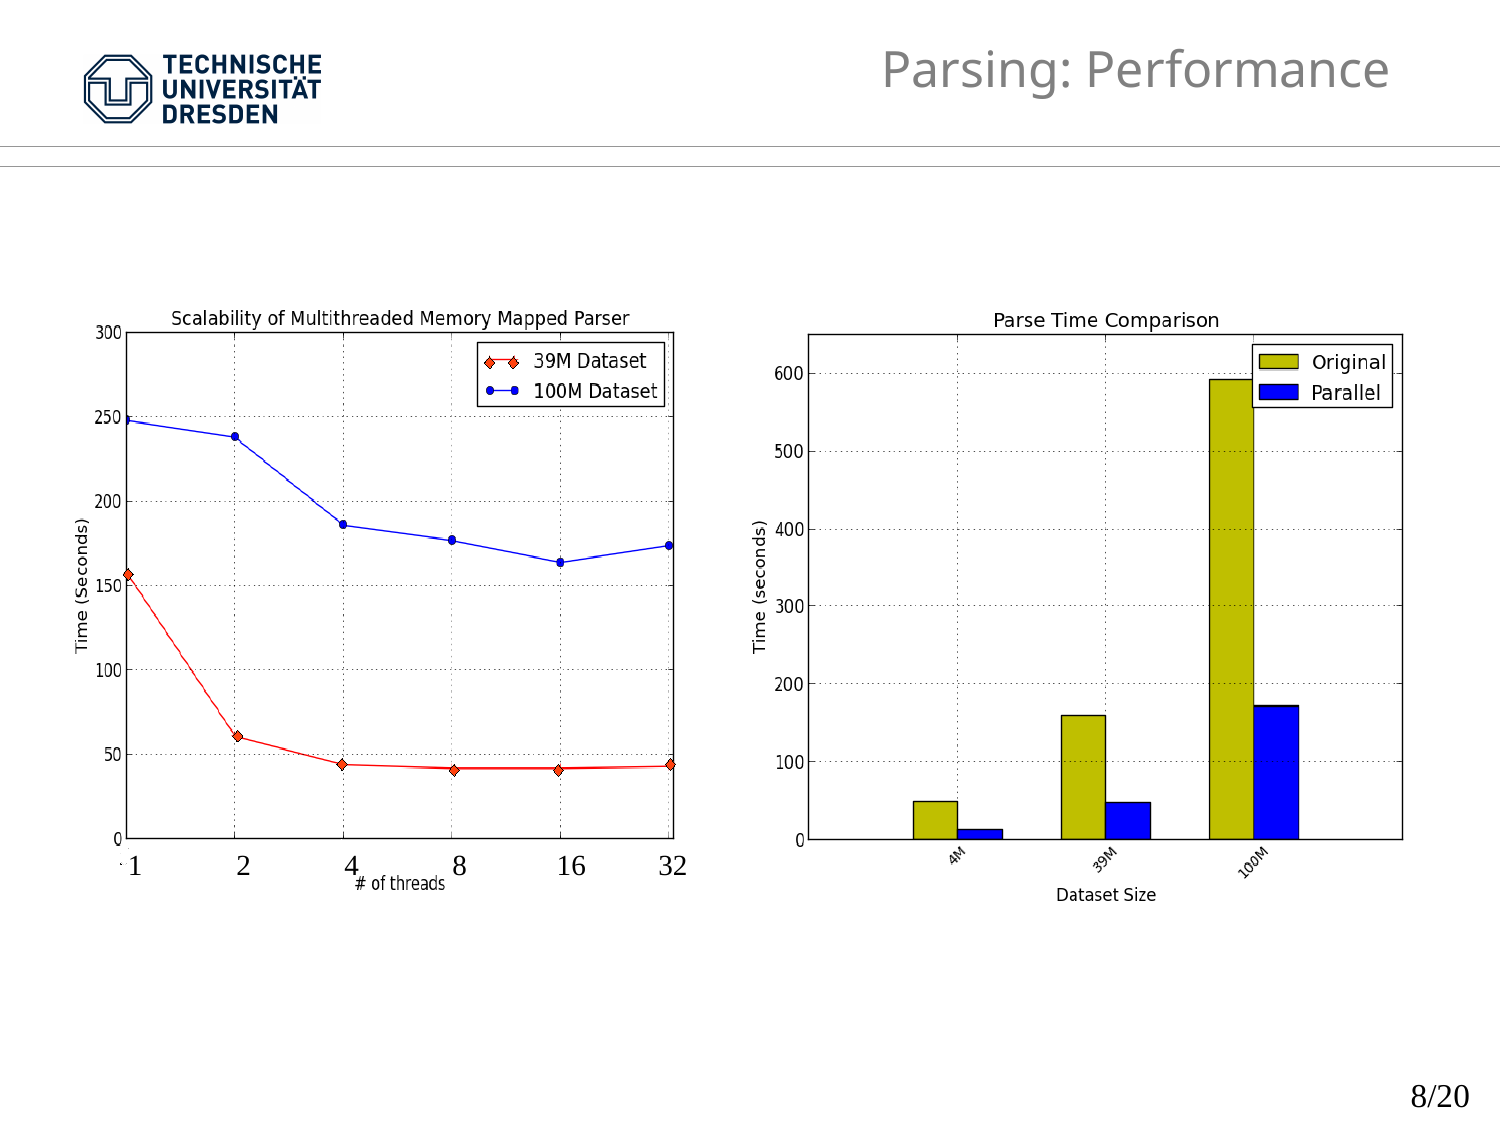

# Parsing: Performance
1
2
4
8
16
32
8